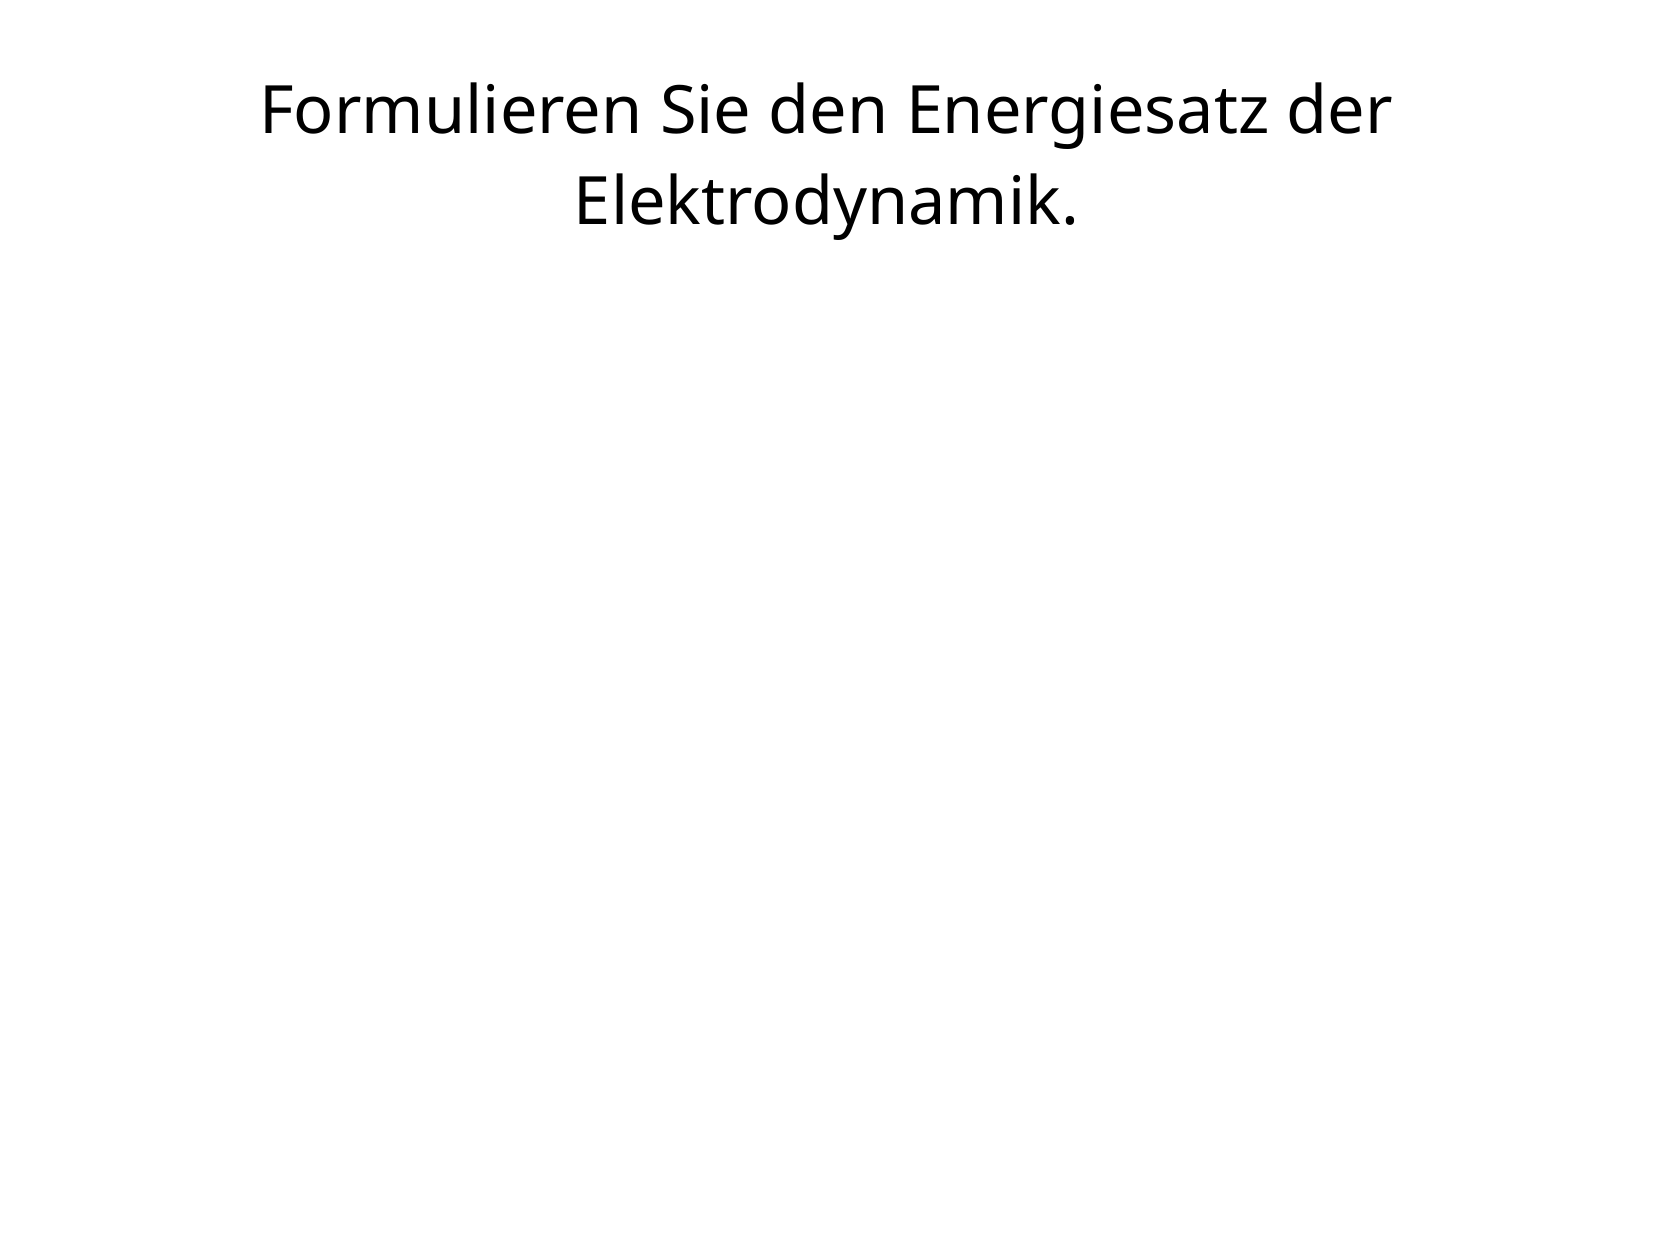

# Formulieren Sie den Energiesatz der Elektrodynamik.